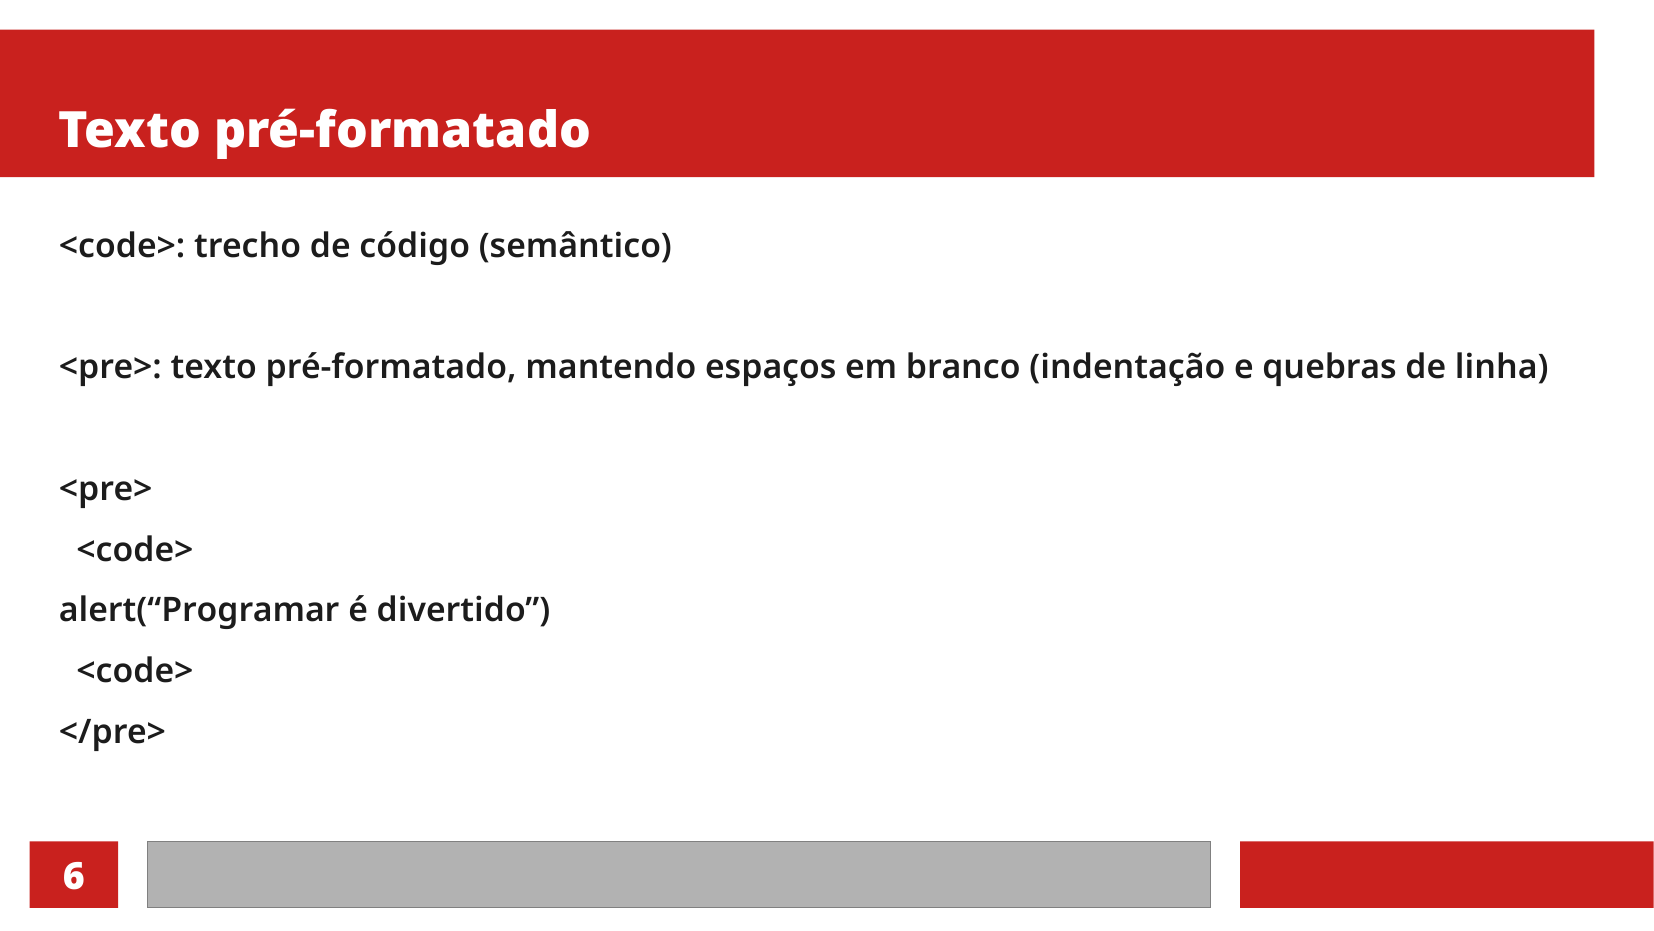

# Texto pré-formatado
<code>: trecho de código (semântico)
<pre>: texto pré-formatado, mantendo espaços em branco (indentação e quebras de linha)
<pre>
 <code>
alert(“Programar é divertido”)
 <code>
</pre>
6